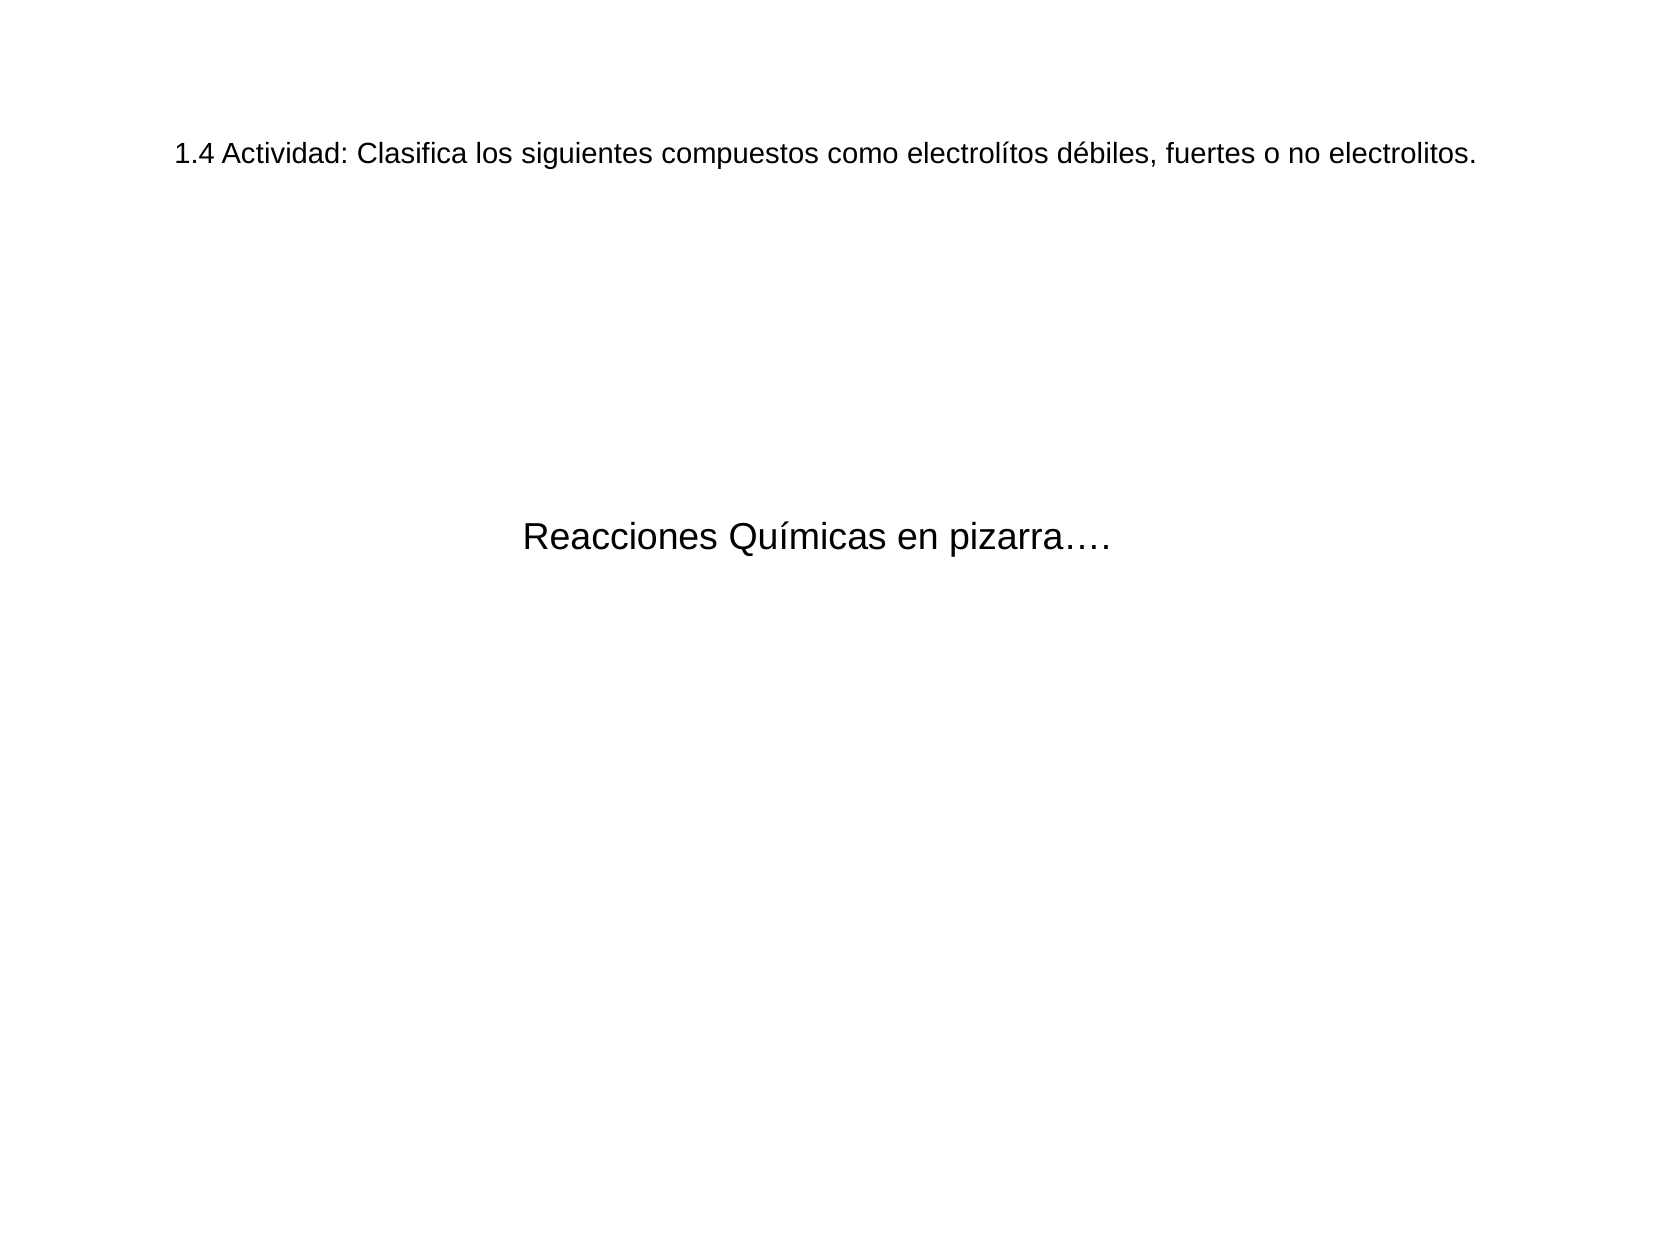

# 1.4 Actividad: Clasifica los siguientes compuestos como electrolítos débiles, fuertes o no electrolitos.
Reacciones Químicas en pizarra….